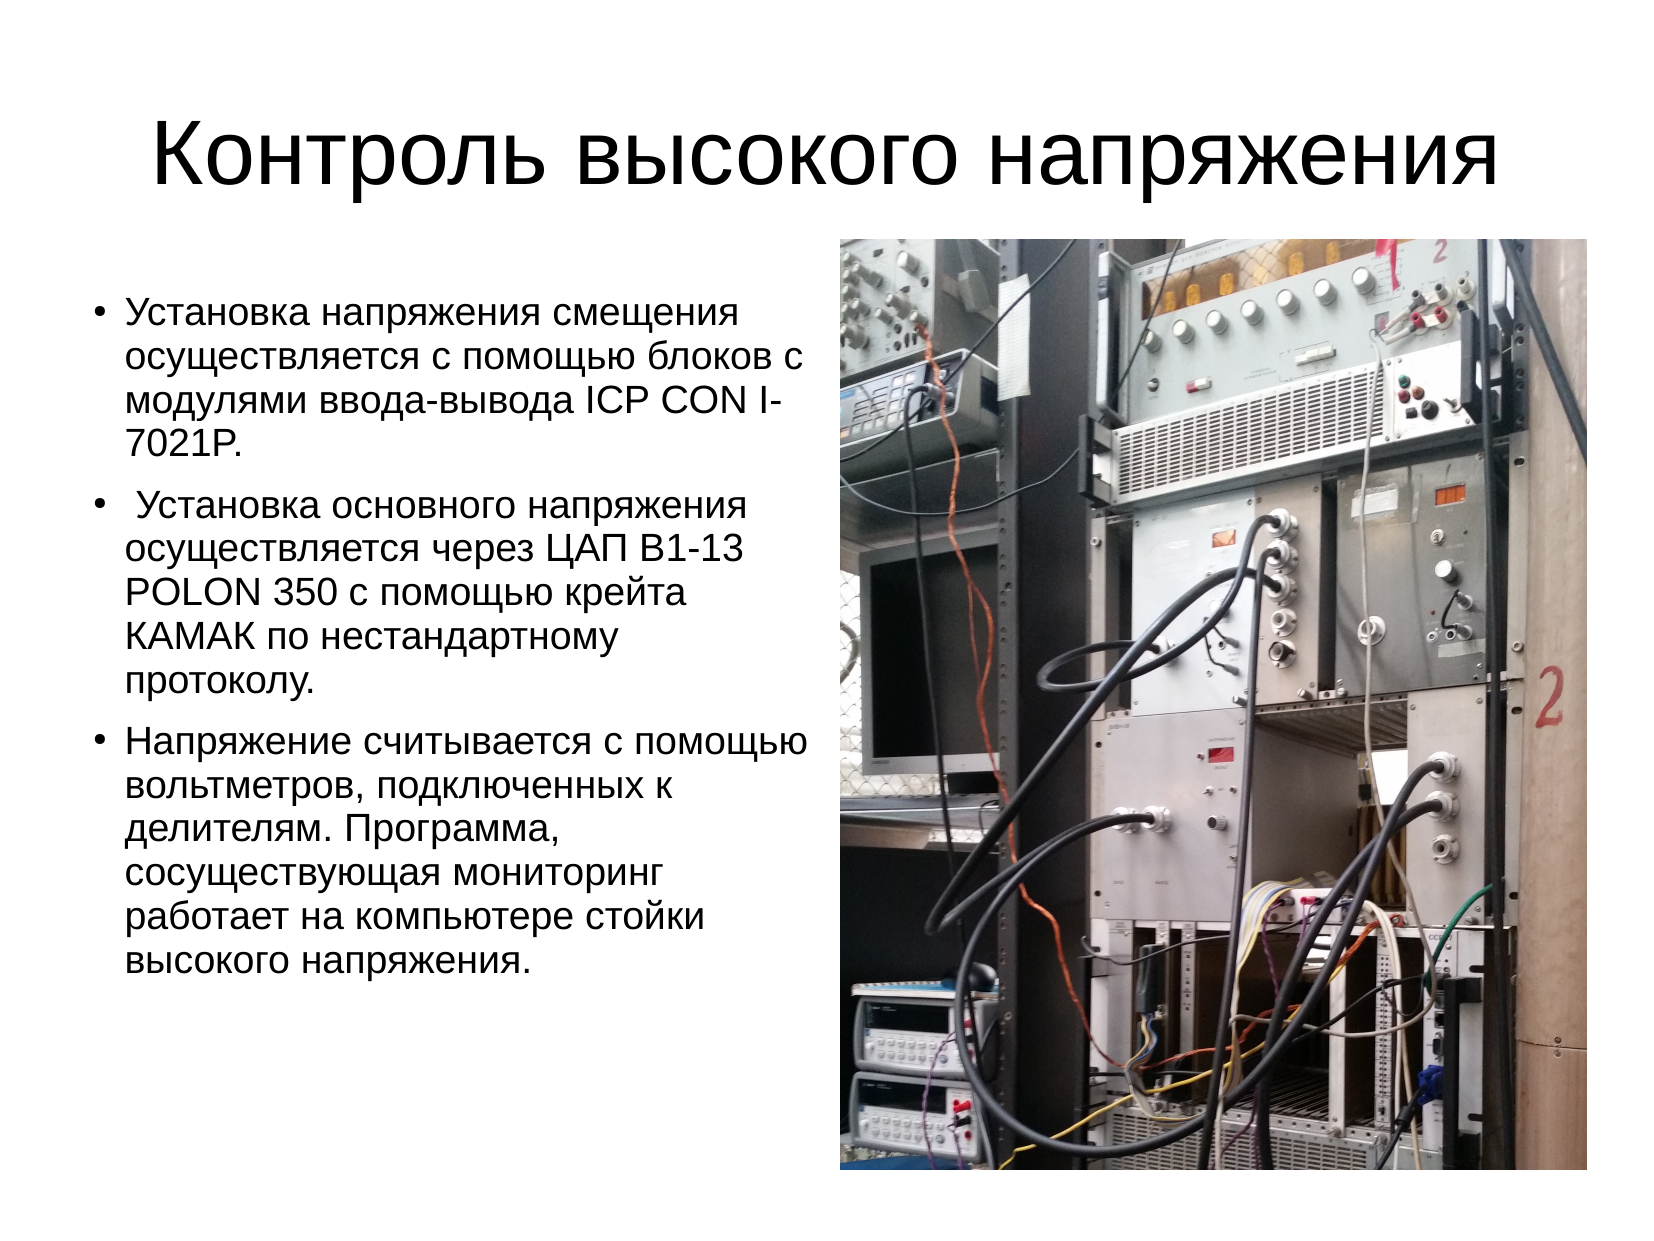

# Контроль высокого напряжения
Установка напряжения смещения осуществляется с помощью блоков с модулями ввода-вывода ICP CON I-7021P.
 Установка основного напряжения осуществляется через ЦАП В1-13 POLON 350 с помощью крейта КАМАК по нестандартному протоколу.
Напряжение считывается с помощью вольтметров, подключенных к делителям. Программа, сосуществующая мониторинг работает на компьютере стойки высокого напряжения.